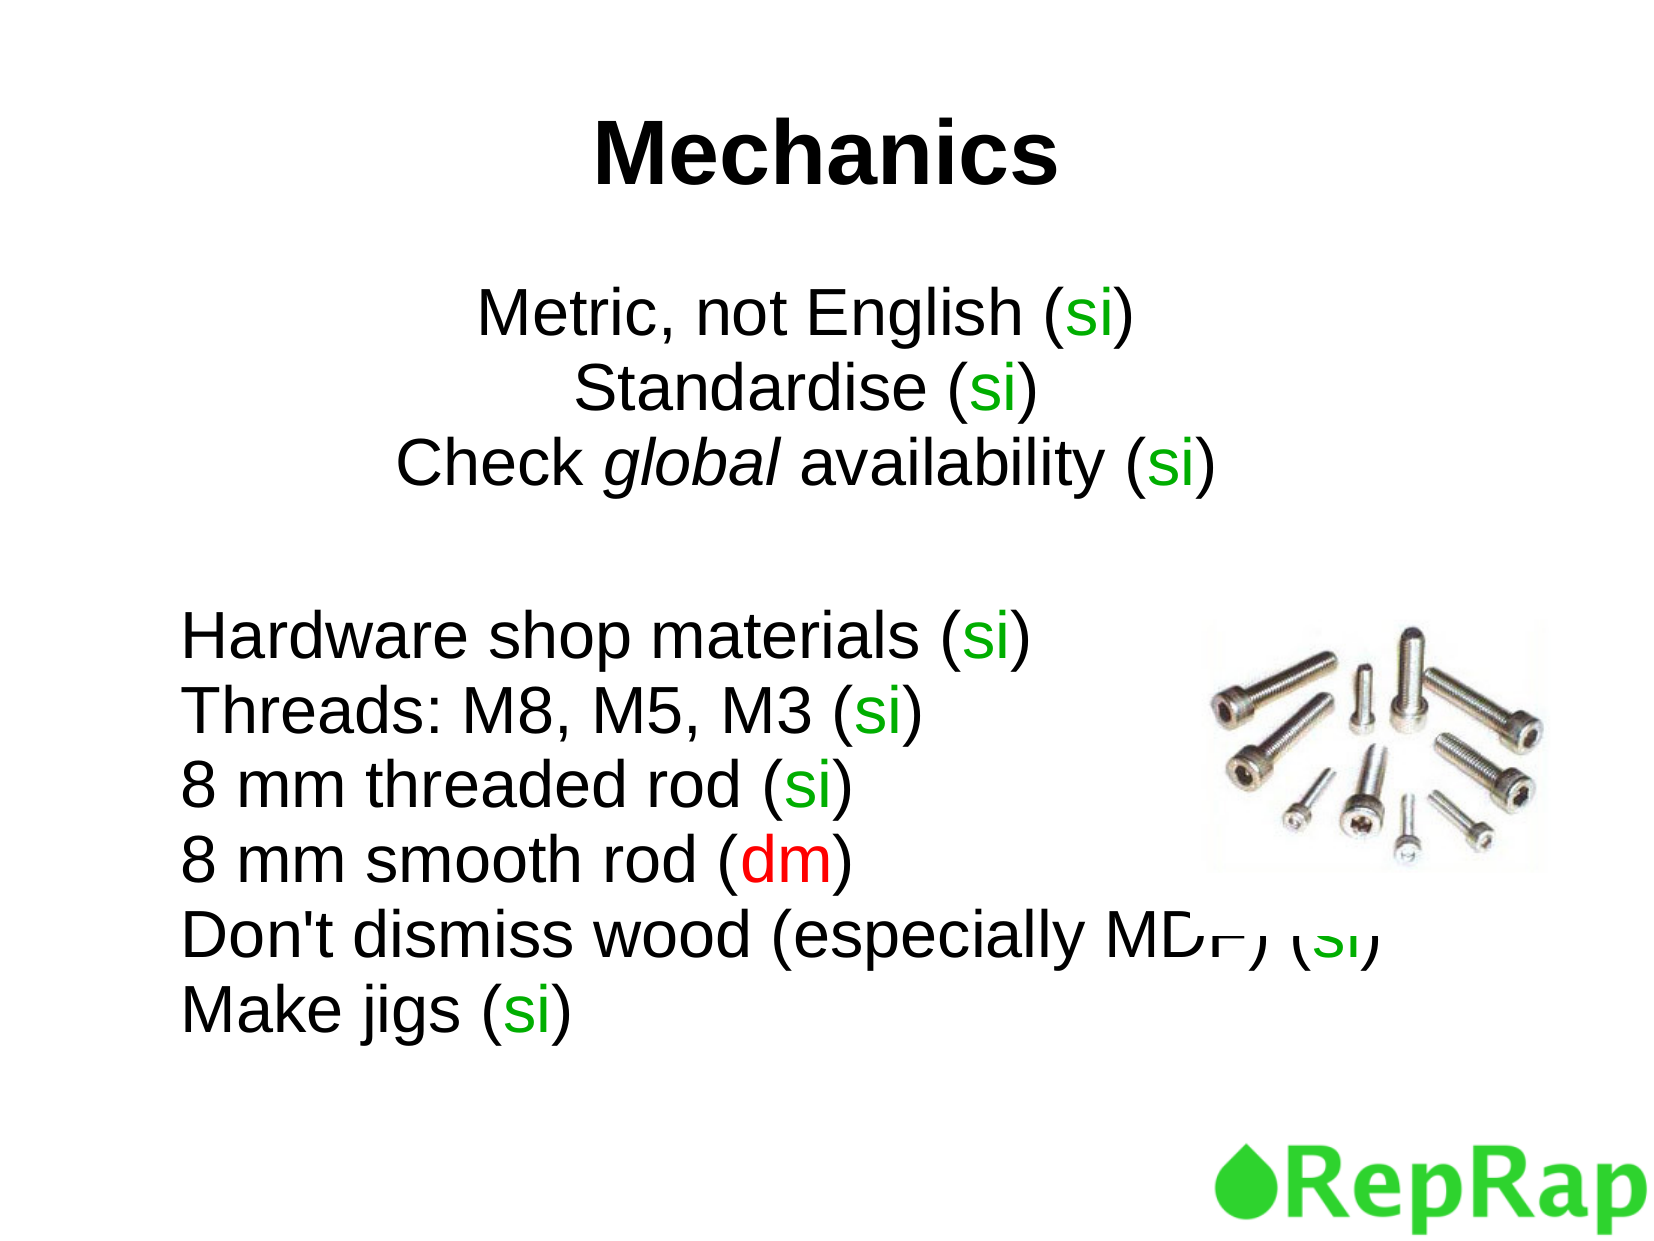

# Mechanics
 Metric, not English (si)
 Standardise (si)
 Check global availability (si)
 Hardware shop materials (si)
 Threads: M8, M5, M3 (si)
 8 mm threaded rod (si)
 8 mm smooth rod (dm)
 Don't dismiss wood (especially MDF) (si)
 Make jigs (si)